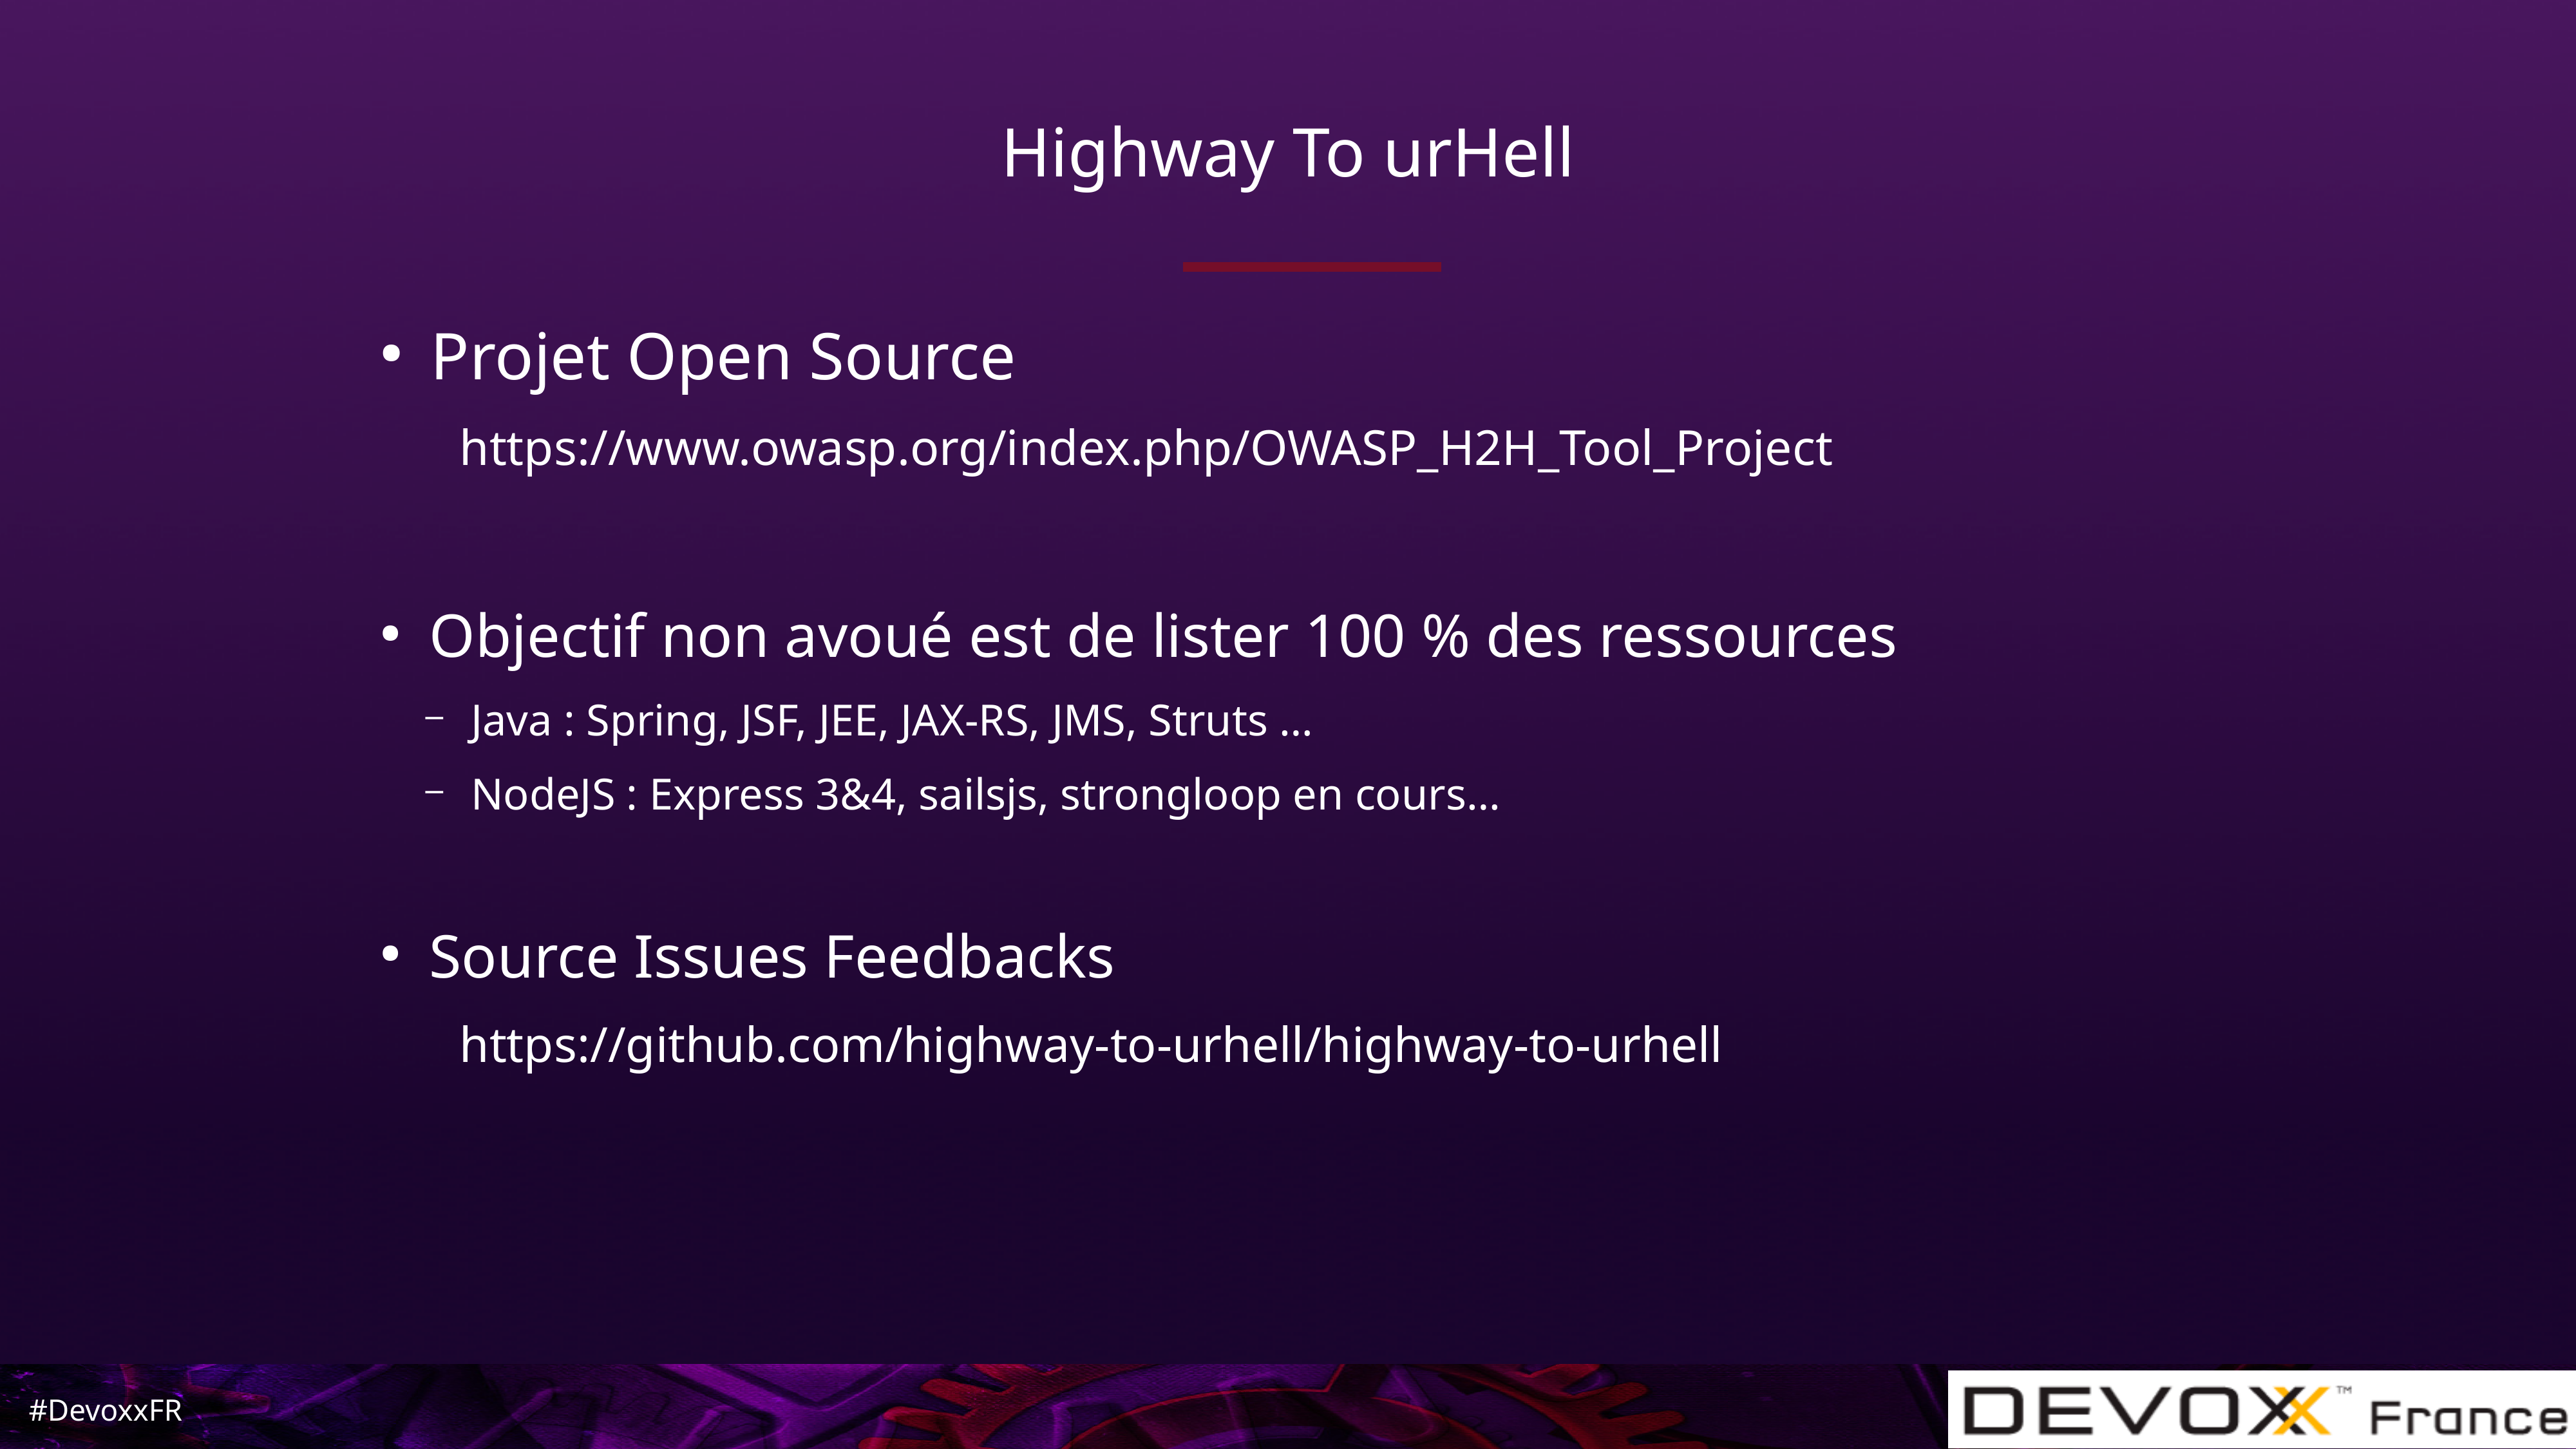

# Highway To urHell
 Projet Open Source
https://www.owasp.org/index.php/OWASP_H2H_Tool_Project
 Objectif non avoué est de lister 100 % des ressources
 Java : Spring, JSF, JEE, JAX-RS, JMS, Struts …
 NodeJS : Express 3&4, sailsjs, strongloop en cours…
 Source Issues Feedbacks
https://github.com/highway-to-urhell/highway-to-urhell